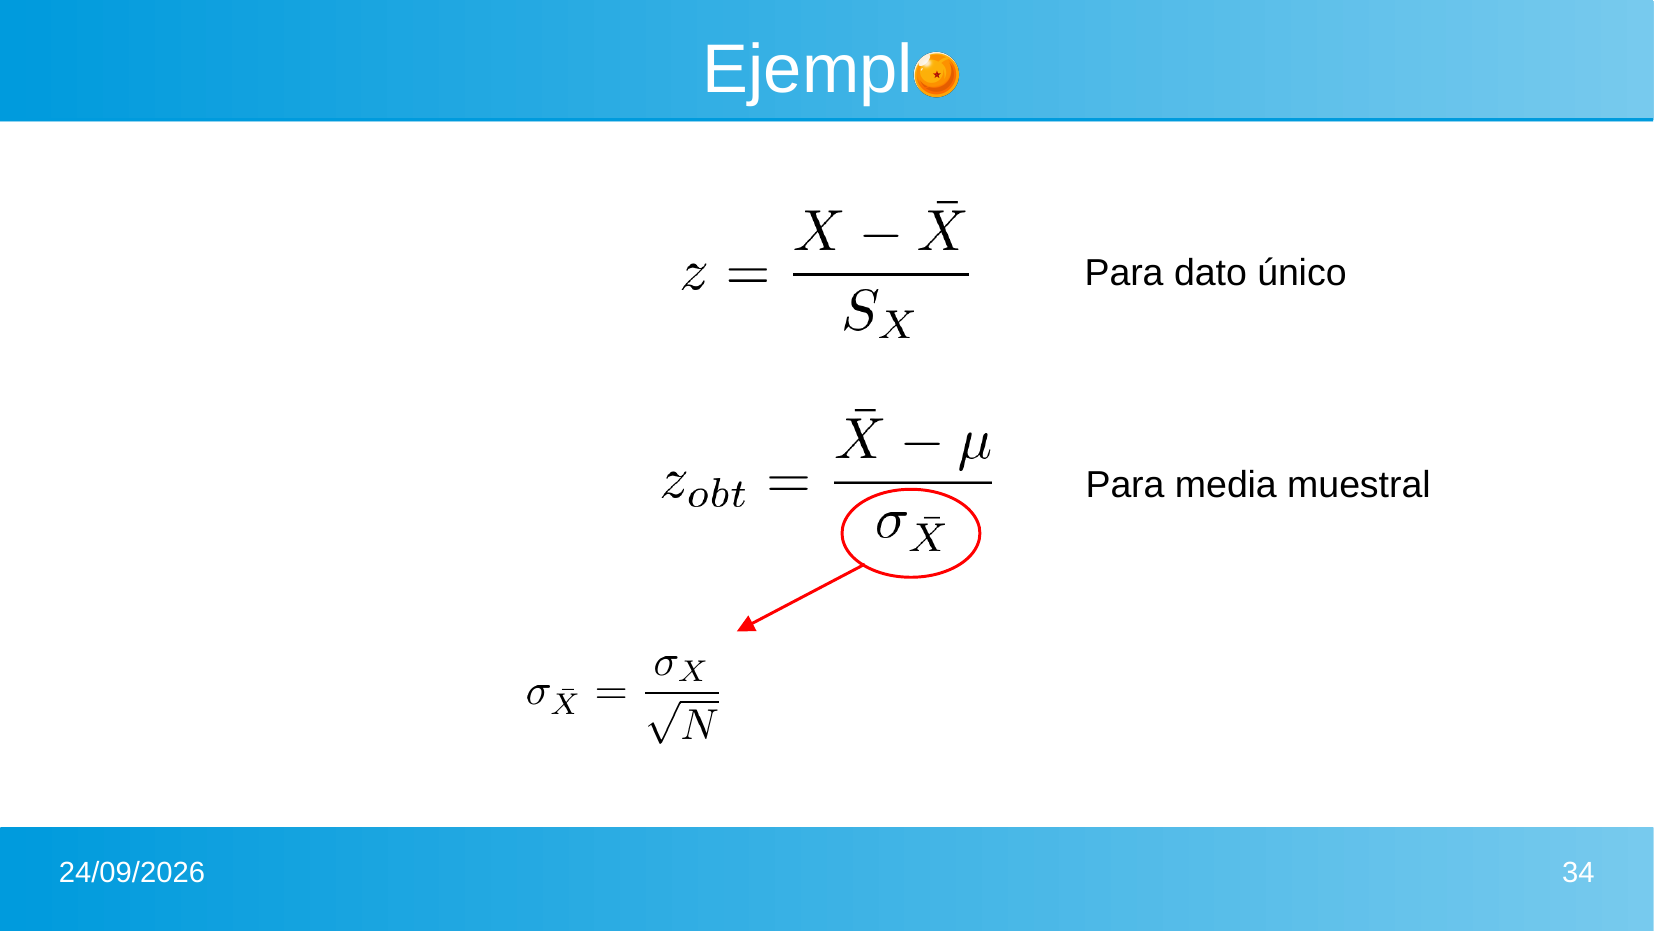

# Ejempl
Para dato único
Para media muestral
34